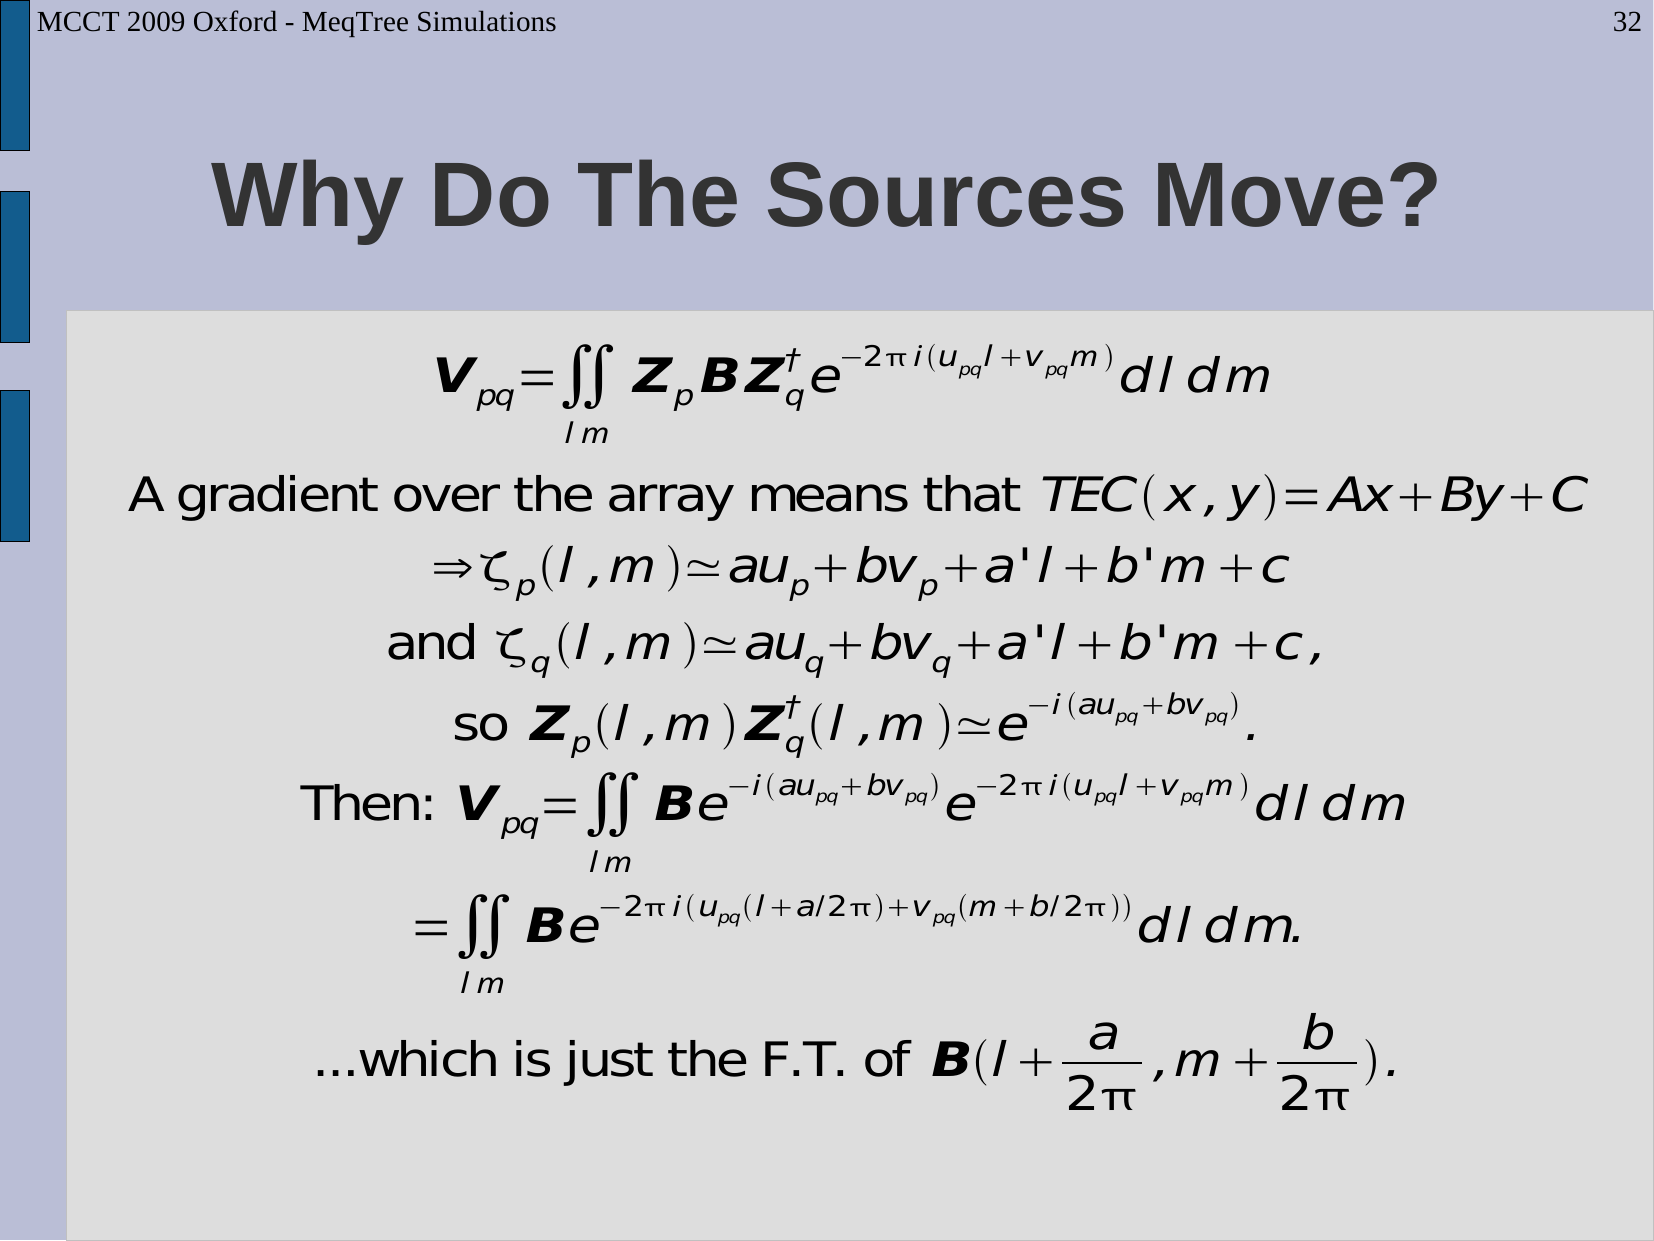

MCCT 2009 Oxford - MeqTree Simulations
32
# Why Do The Sources Move?